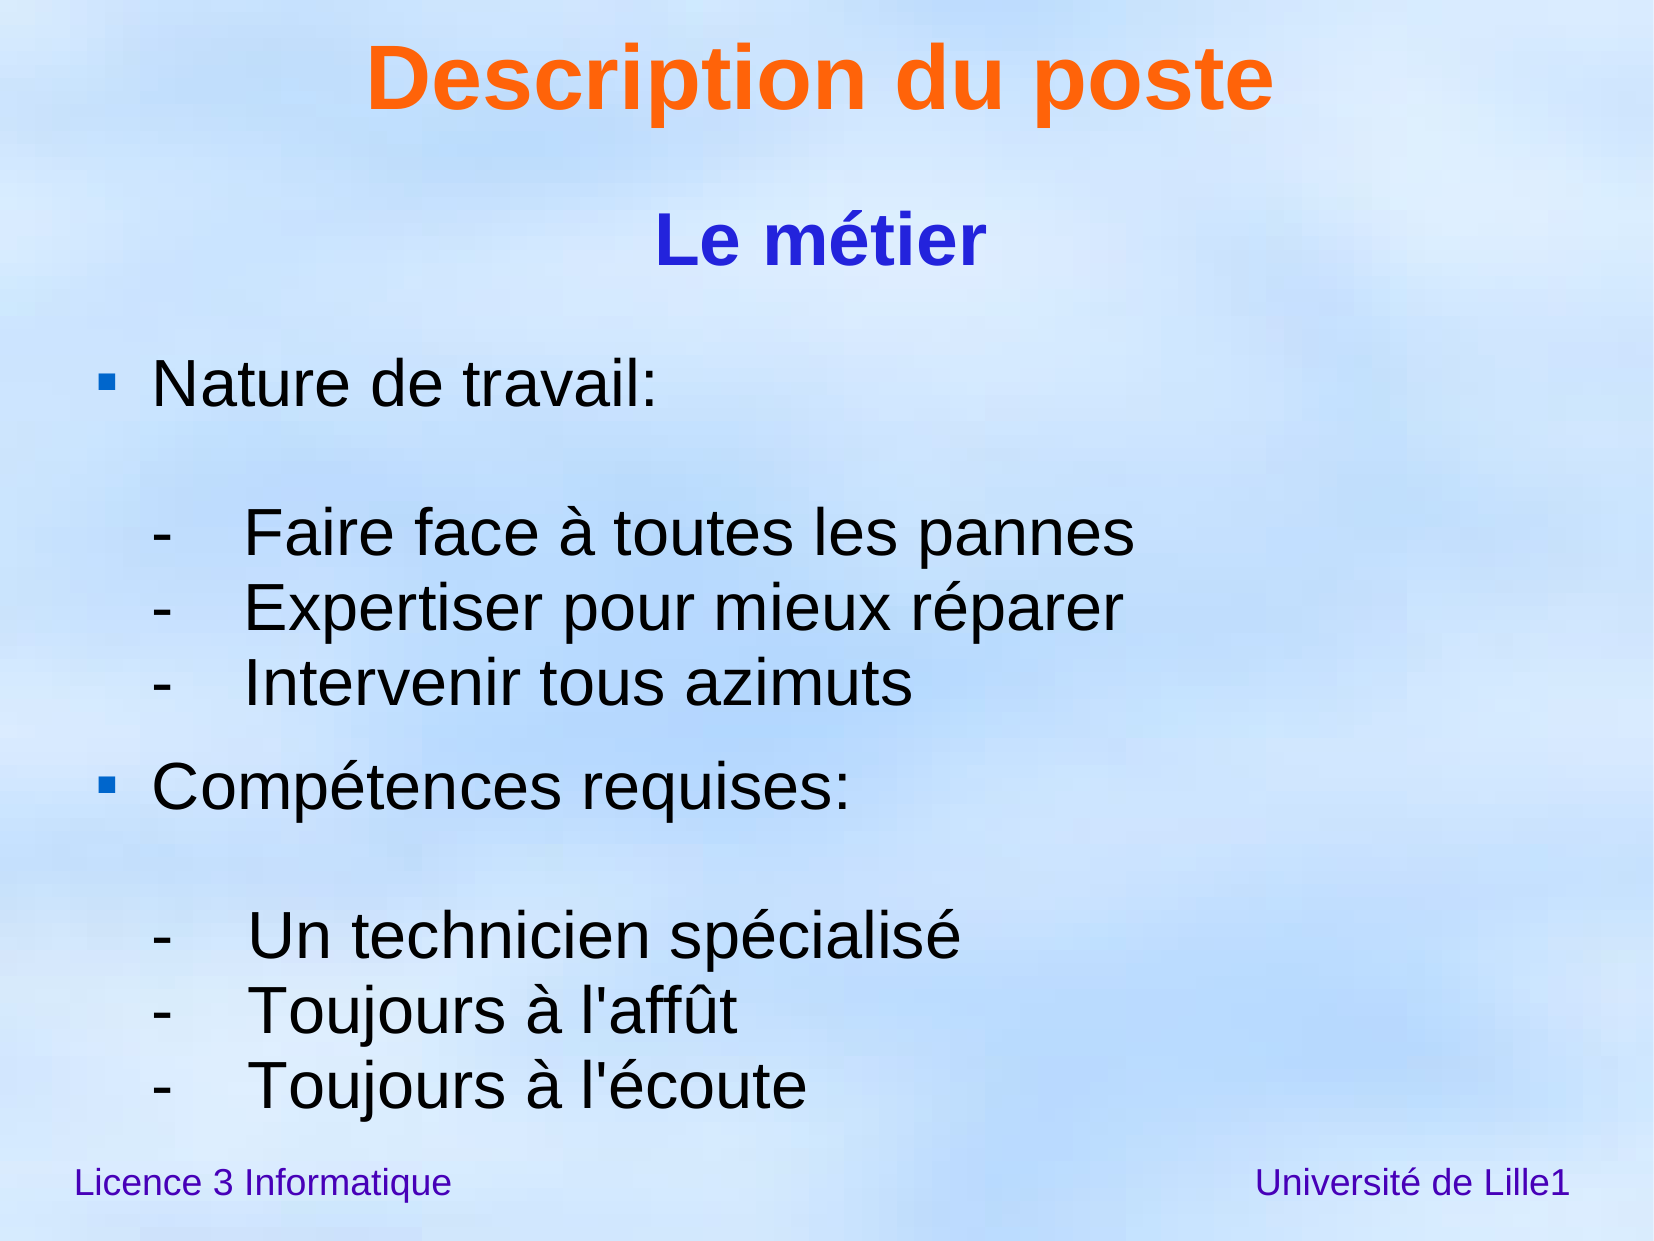

# Description du poste
Le métier
Nature de travail:
-	 Faire face à toutes les pannes
- 	 Expertiser pour mieux réparer
-	 Intervenir tous azimuts
Compétences requises:
- Un technicien spécialisé
- Toujours à l'affût
- Toujours à l'écoute
Licence 3 Informatique 							 				Université de Lille1